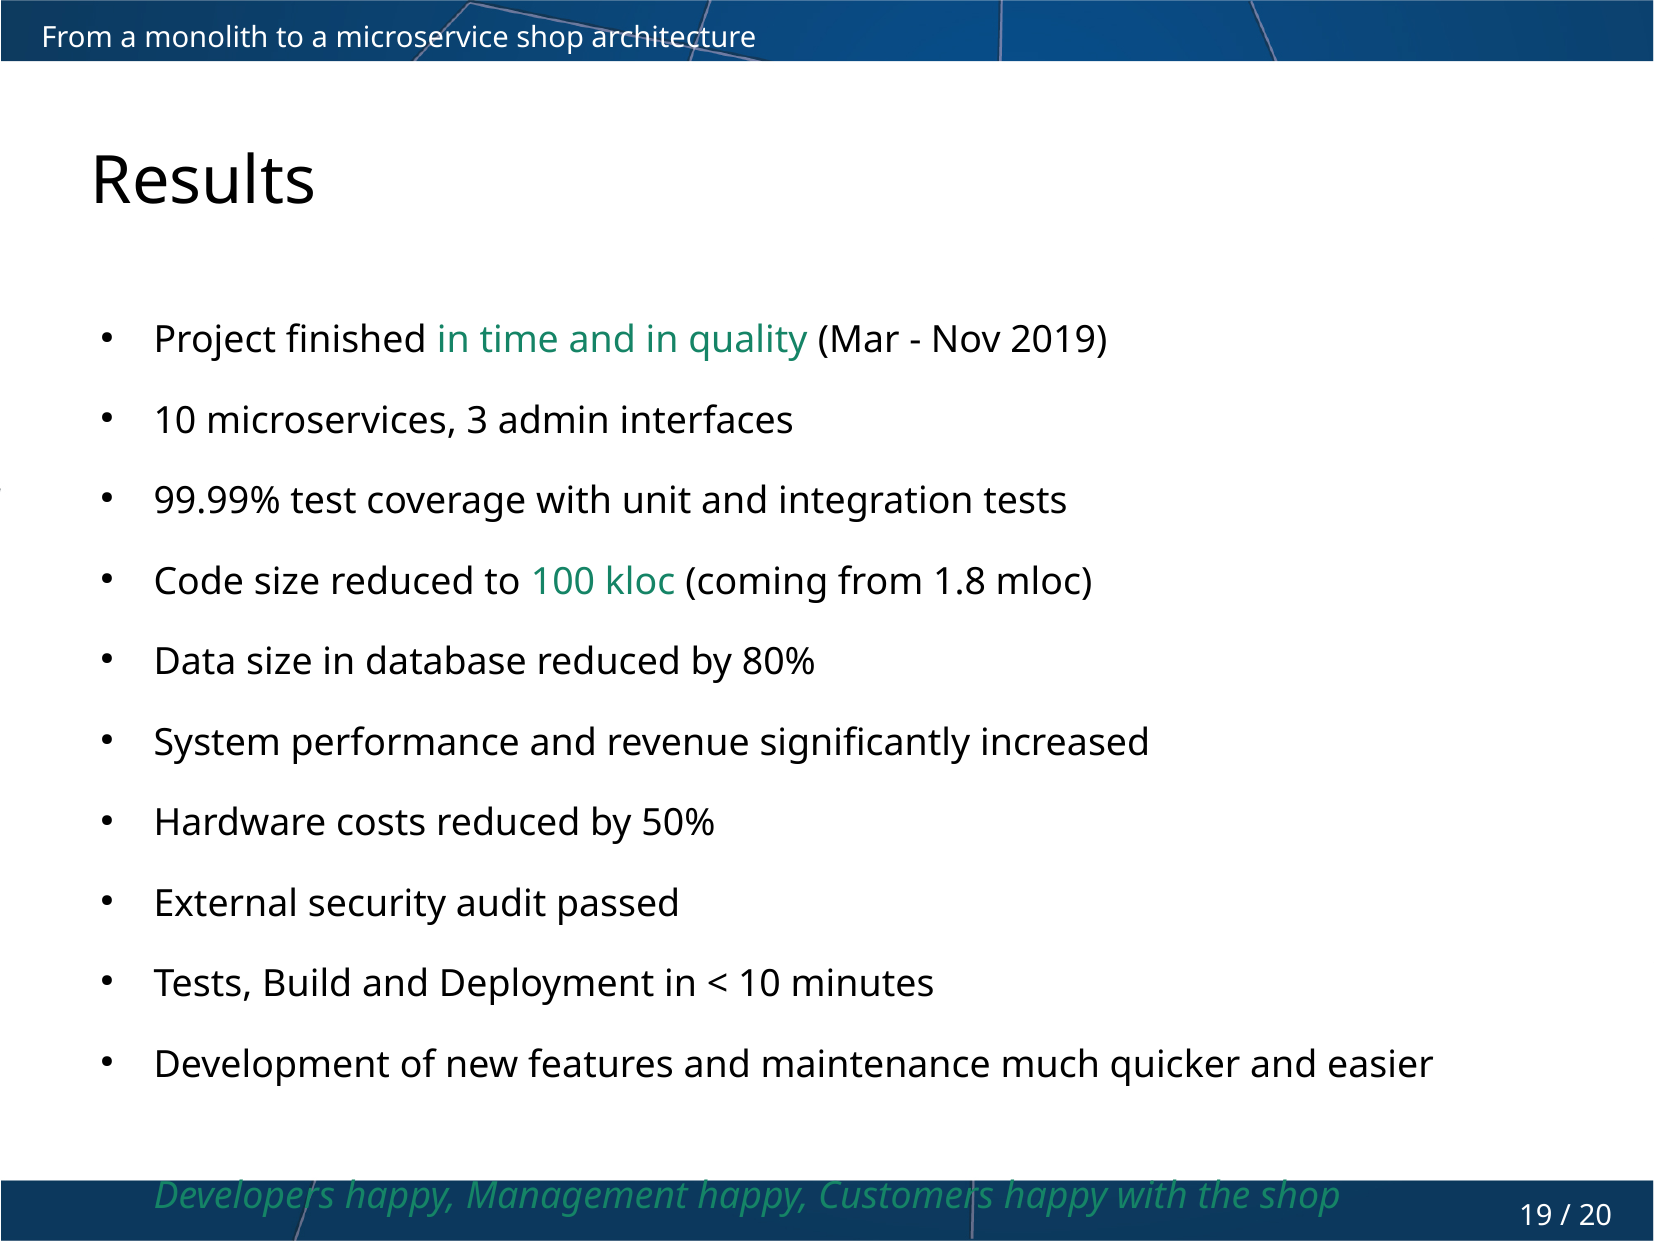

From a monolith to a microservice shop architecture
# Results
Project finished in time and in quality (Mar - Nov 2019)
10 microservices, 3 admin interfaces
99.99% test coverage with unit and integration tests
Code size reduced to 100 kloc (coming from 1.8 mloc)
Data size in database reduced by 80%
System performance and revenue significantly increased
Hardware costs reduced by 50%
External security audit passed
Tests, Build and Deployment in < 10 minutes
Development of new features and maintenance much quicker and easier
Developers happy, Management happy, Customers happy with the shop
19